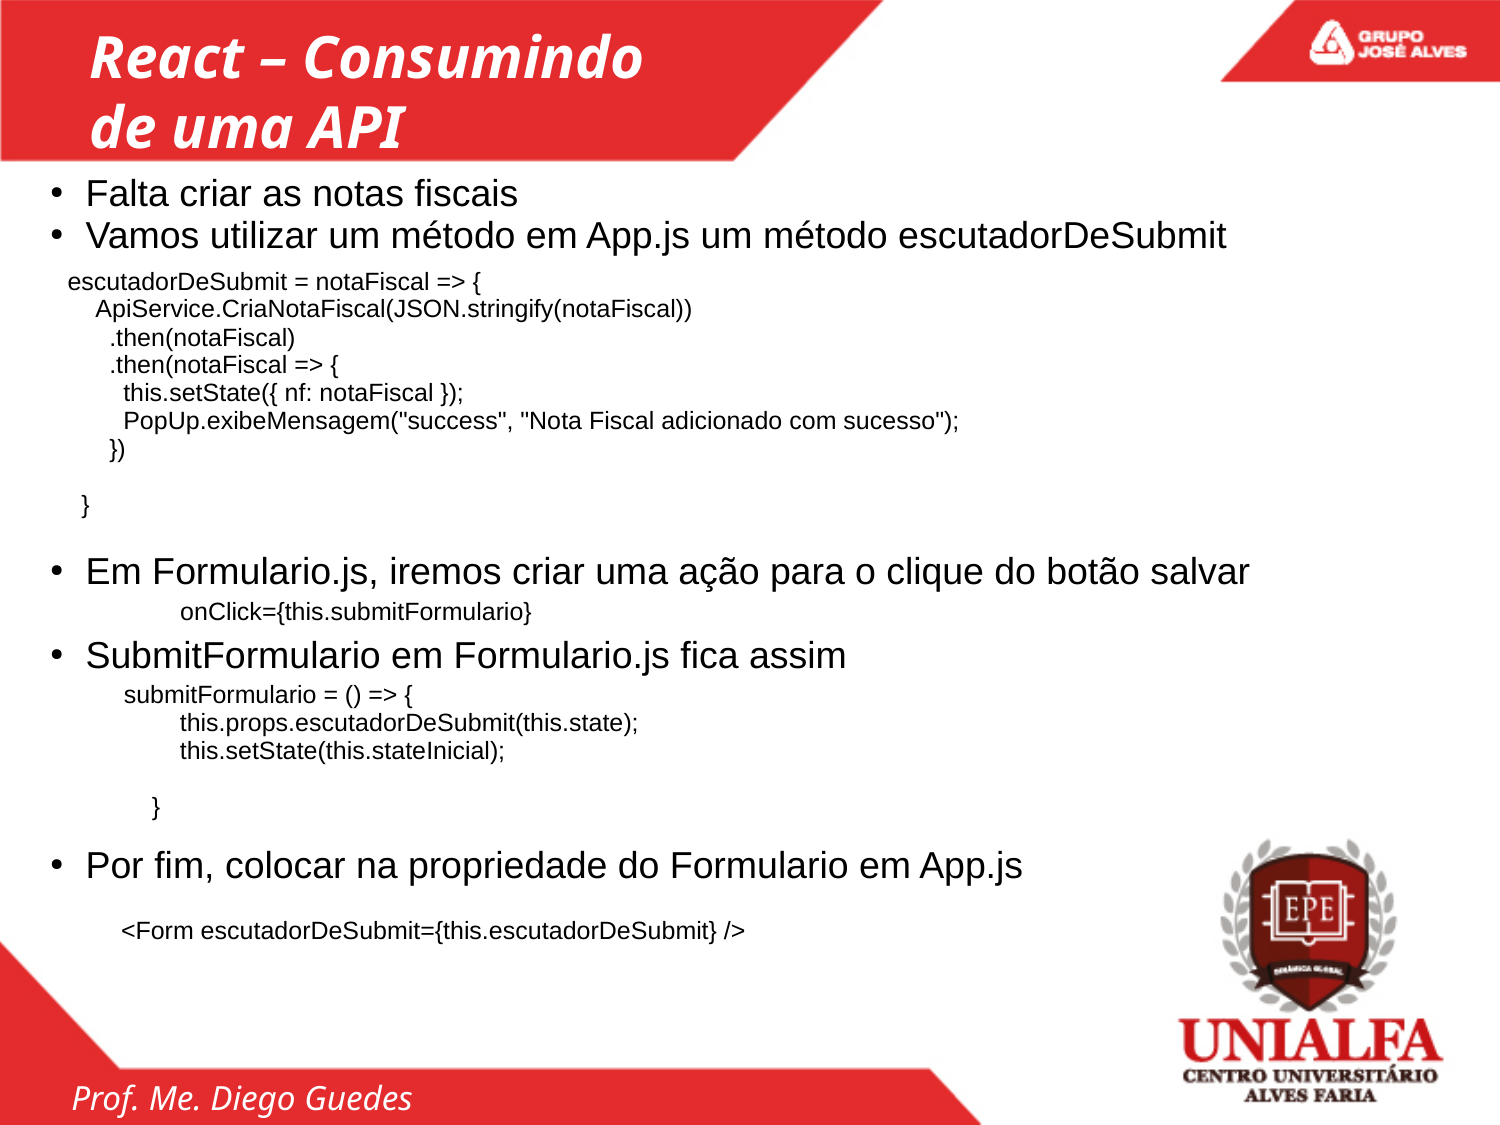

React – Consumindo de uma API
Falta criar as notas fiscais
Vamos utilizar um método em App.js um método escutadorDeSubmit
Em Formulario.js, iremos criar uma ação para o clique do botão salvar
SubmitFormulario em Formulario.js fica assim
Por fim, colocar na propriedade do Formulario em App.js
escutadorDeSubmit = notaFiscal => {
 ApiService.CriaNotaFiscal(JSON.stringify(notaFiscal))
 .then(notaFiscal)
 .then(notaFiscal => {
 this.setState({ nf: notaFiscal });
 PopUp.exibeMensagem("success", "Nota Fiscal adicionado com sucesso");
 })
 }
onClick={this.submitFormulario}
submitFormulario = () => {
 this.props.escutadorDeSubmit(this.state);
 this.setState(this.stateInicial);
 }
<Form escutadorDeSubmit={this.escutadorDeSubmit} />
Prof. Me. Diego Guedes